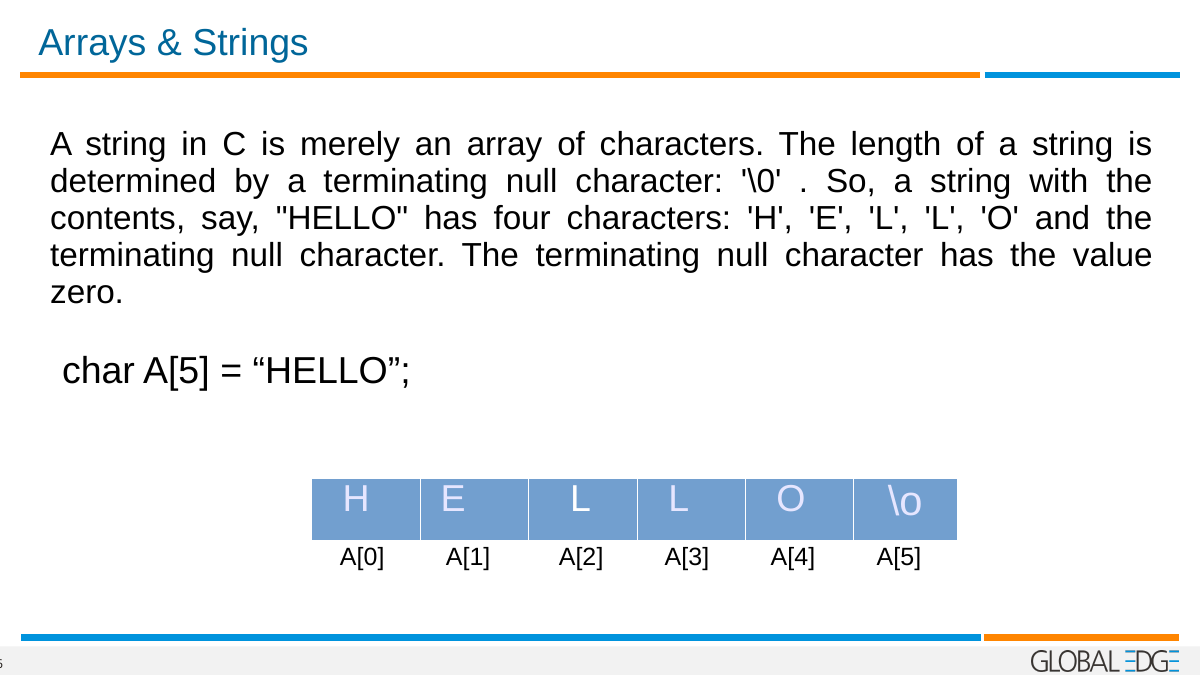

Arrays & Strings
A string in C is merely an array of characters. The length of a string is determined by a terminating null character: '\0' . So, a string with the contents, say, "HELLO" has four characters: 'H', 'E', 'L', 'L', 'O' and the terminating null character. The terminating null character has the value zero.
char A[5] = “HELLO”;
| H | E | L | L | O | \o |
| --- | --- | --- | --- | --- | --- |
 A[0] A[1] A[2] A[3] A[4] A[5]